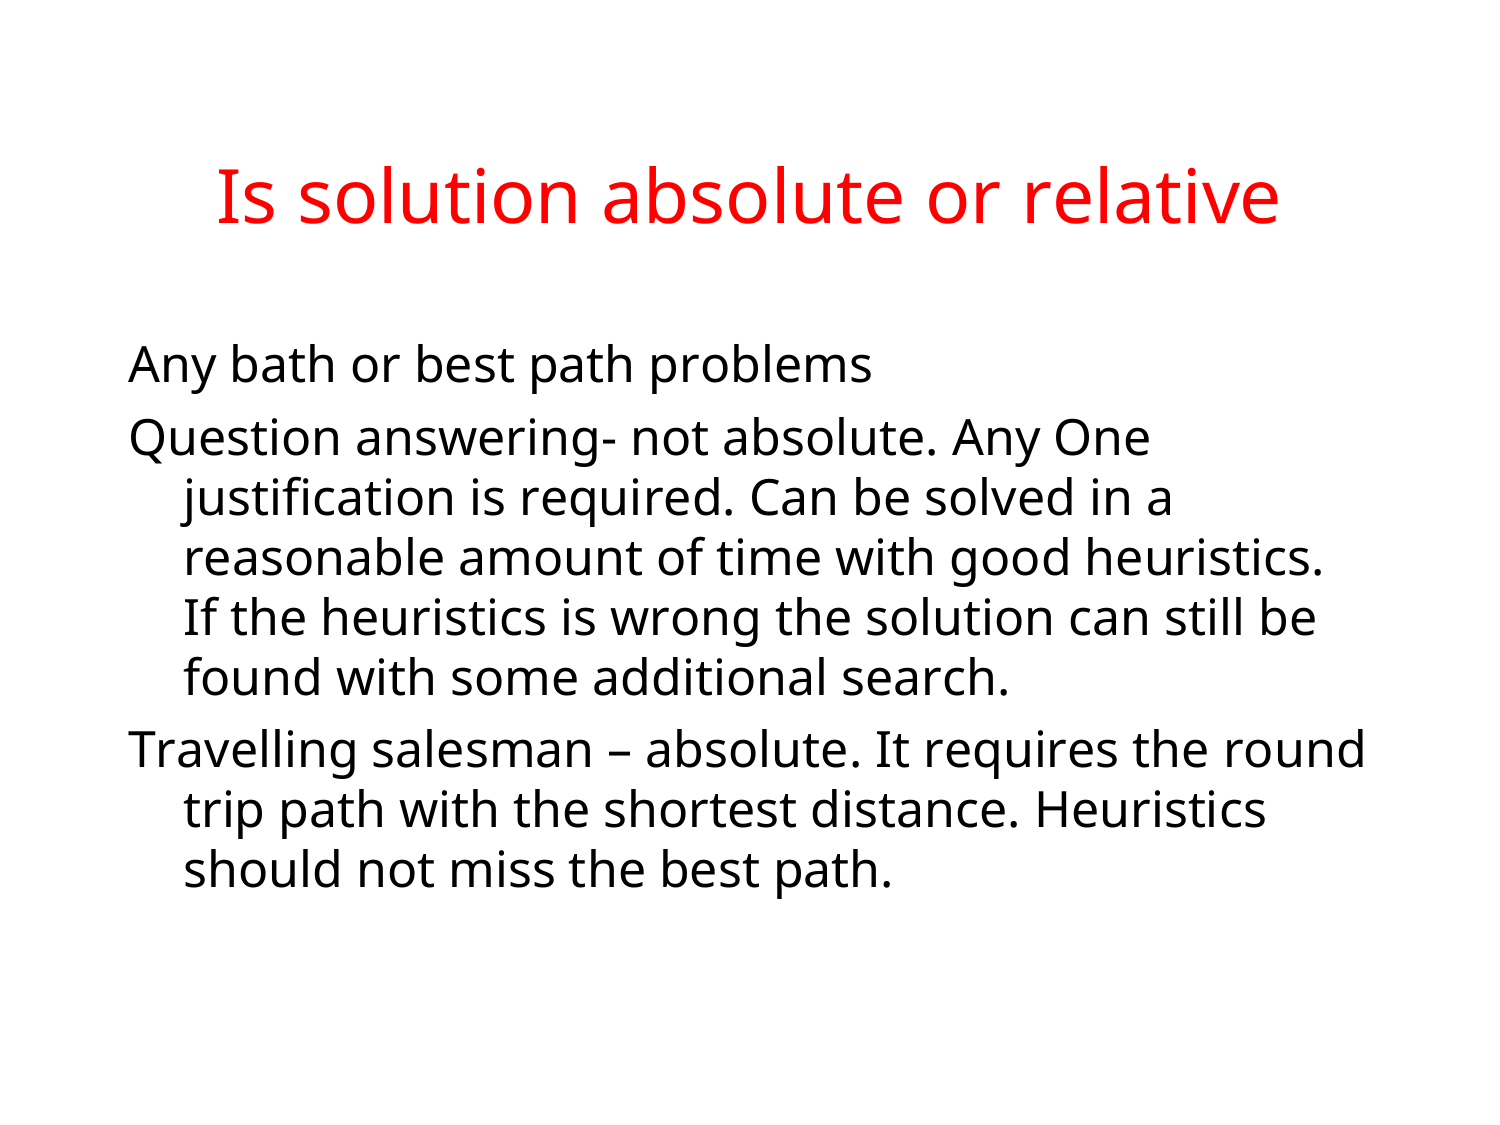

Is solution absolute or relative
Any bath or best path problems
Question answering- not absolute. Any One justification is required. Can be solved in a reasonable amount of time with good heuristics. If the heuristics is wrong the solution can still be found with some additional search.
Travelling salesman – absolute. It requires the round trip path with the shortest distance. Heuristics should not miss the best path.